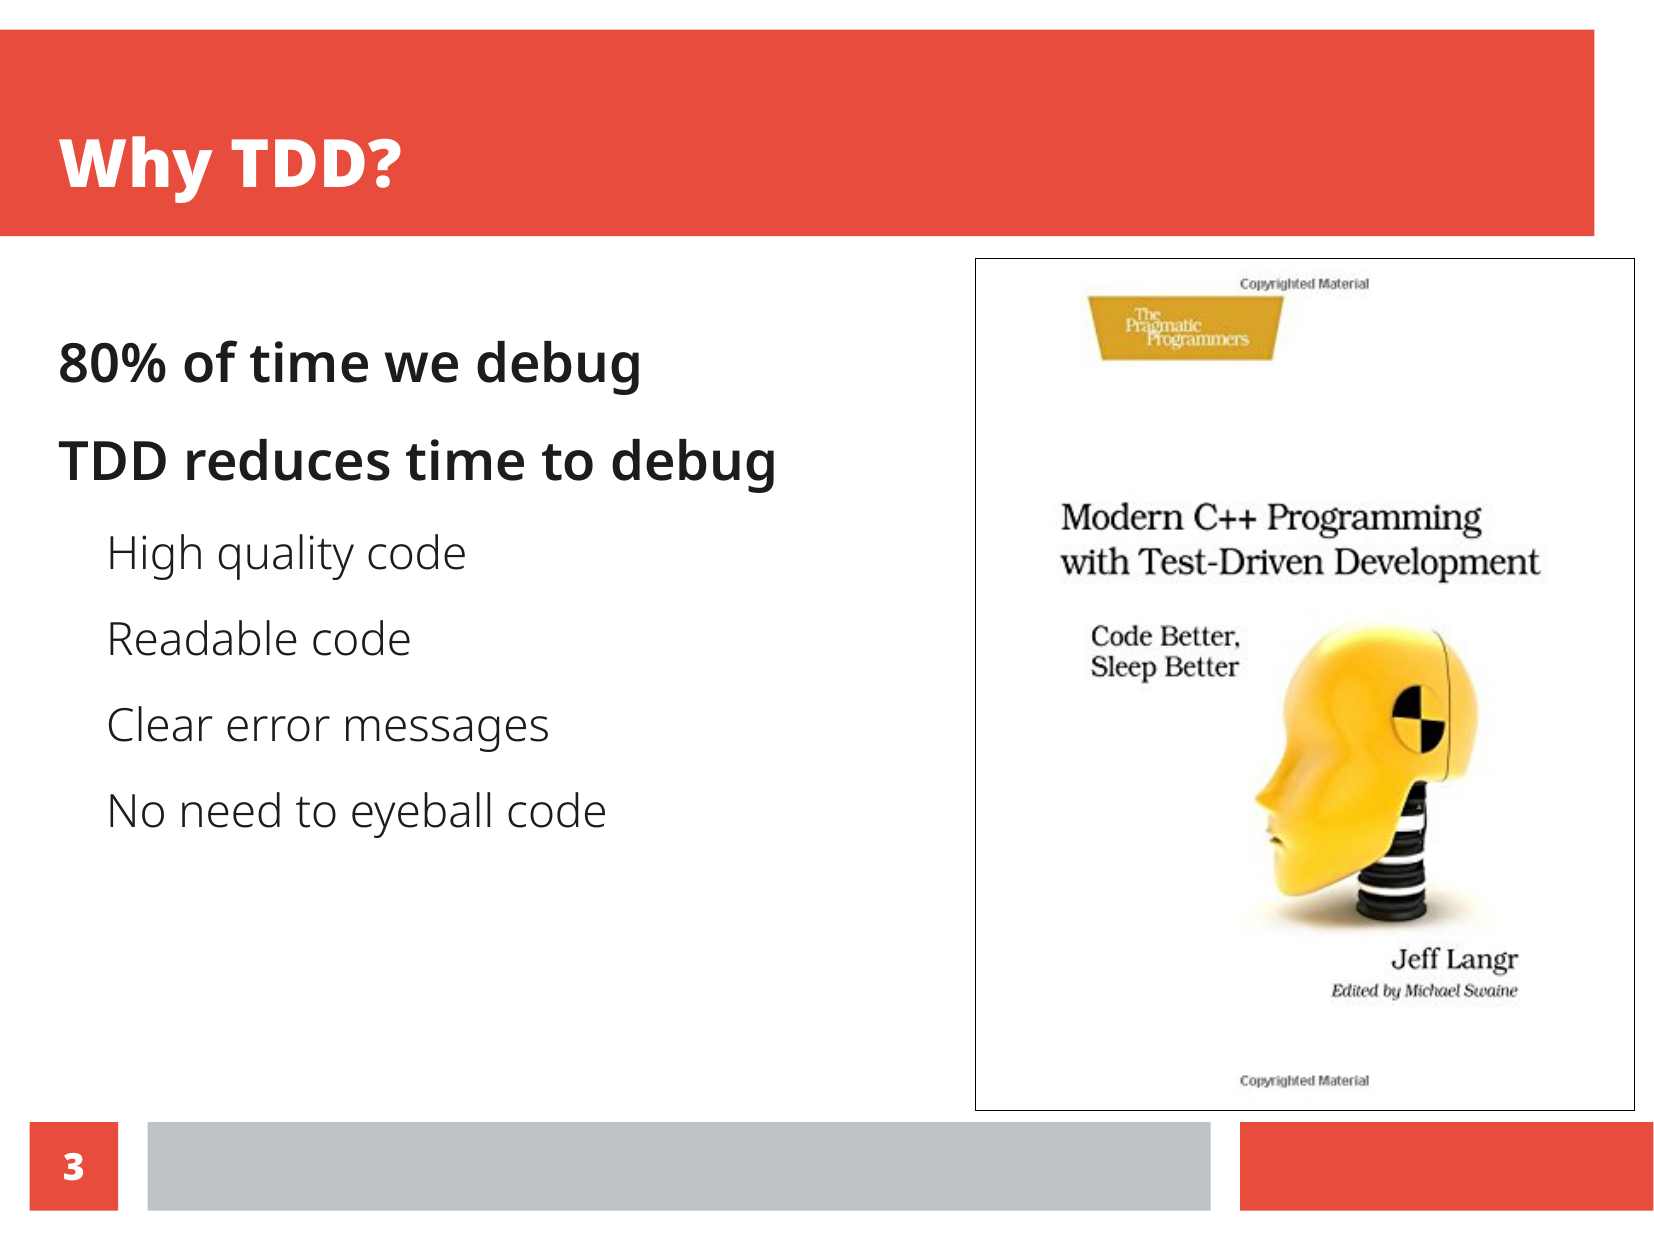

# Why TDD?
80% of time we debug
TDD reduces time to debug
High quality code
Readable code
Clear error messages
No need to eyeball code
3